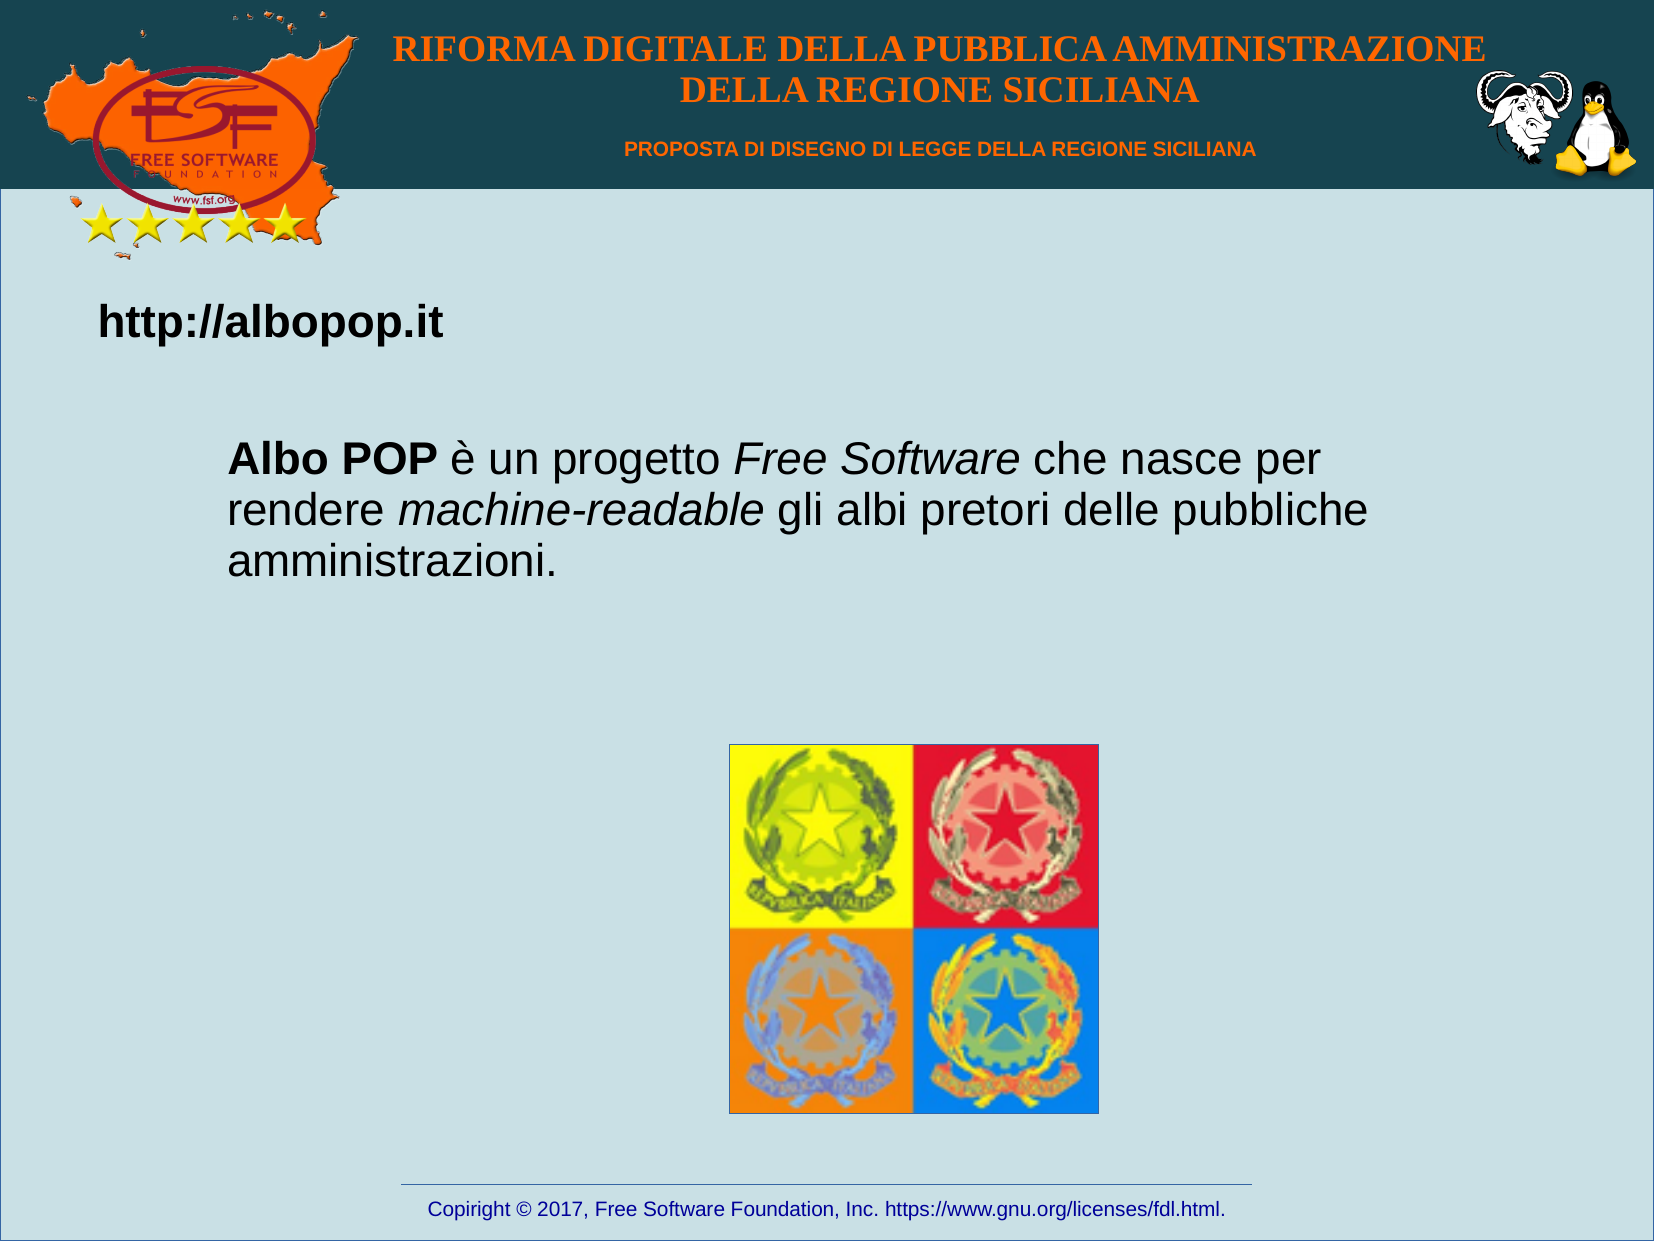

http://albopop.it
Albo POP è un progetto Free Software che nasce per rendere machine-readable gli albi pretori delle pubbliche amministrazioni.